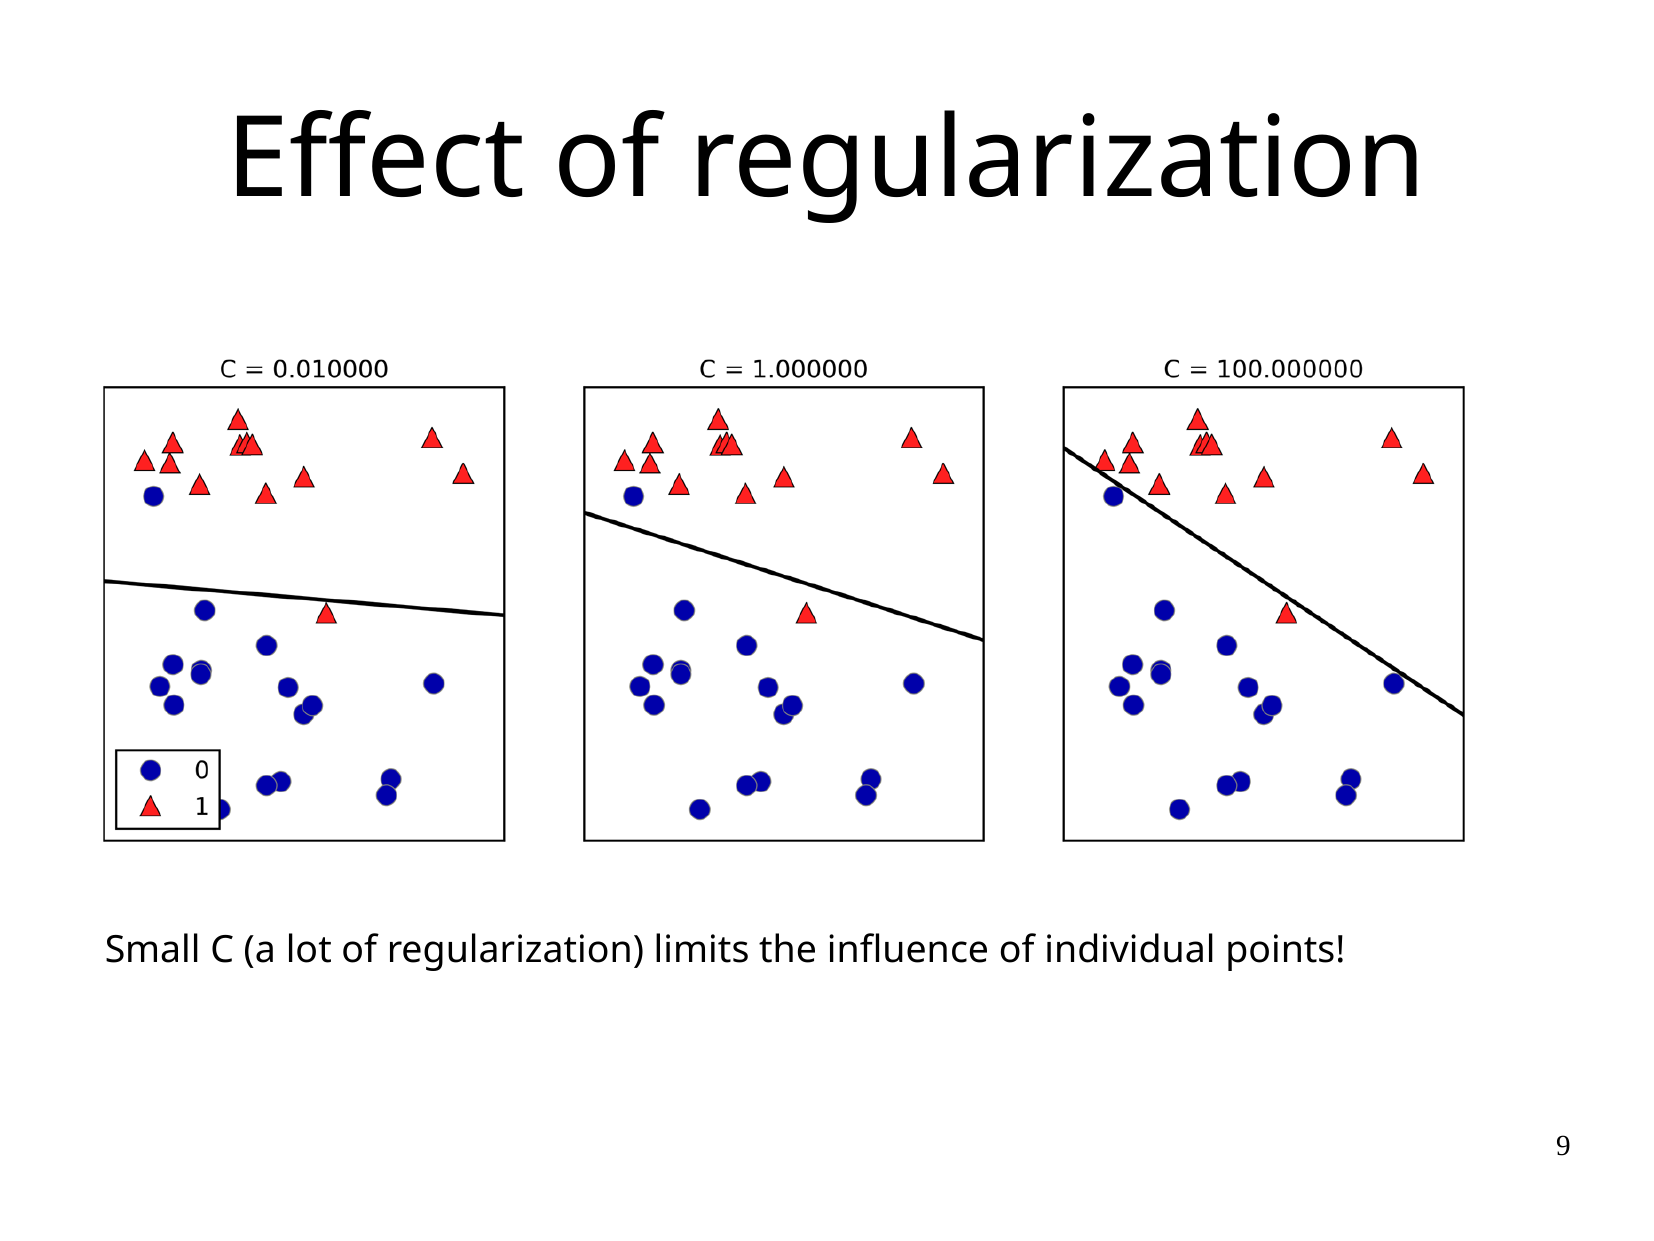

# Effect of regularization
Small C (a lot of regularization) limits the influence of individual points!
9